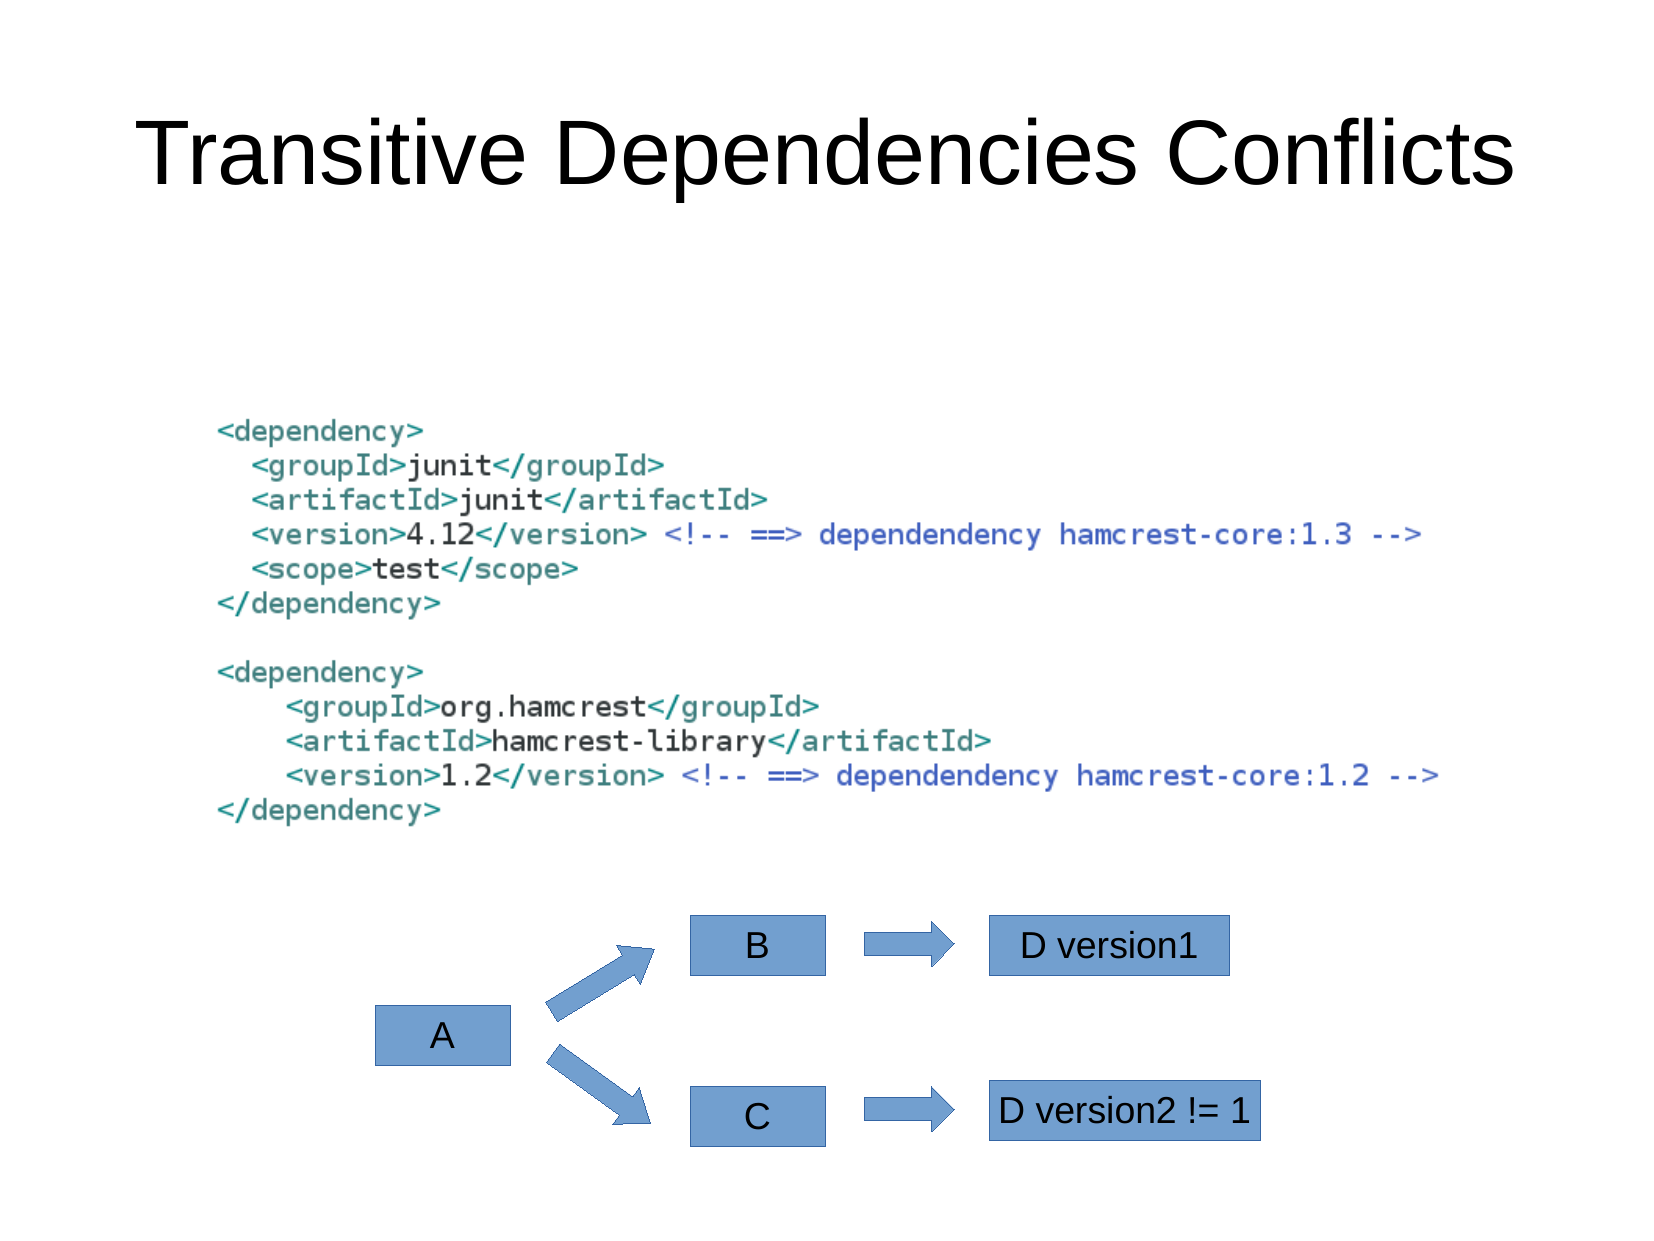

# Transitive Dependencies Conflicts
B
D version1
A
D version2 != 1
C